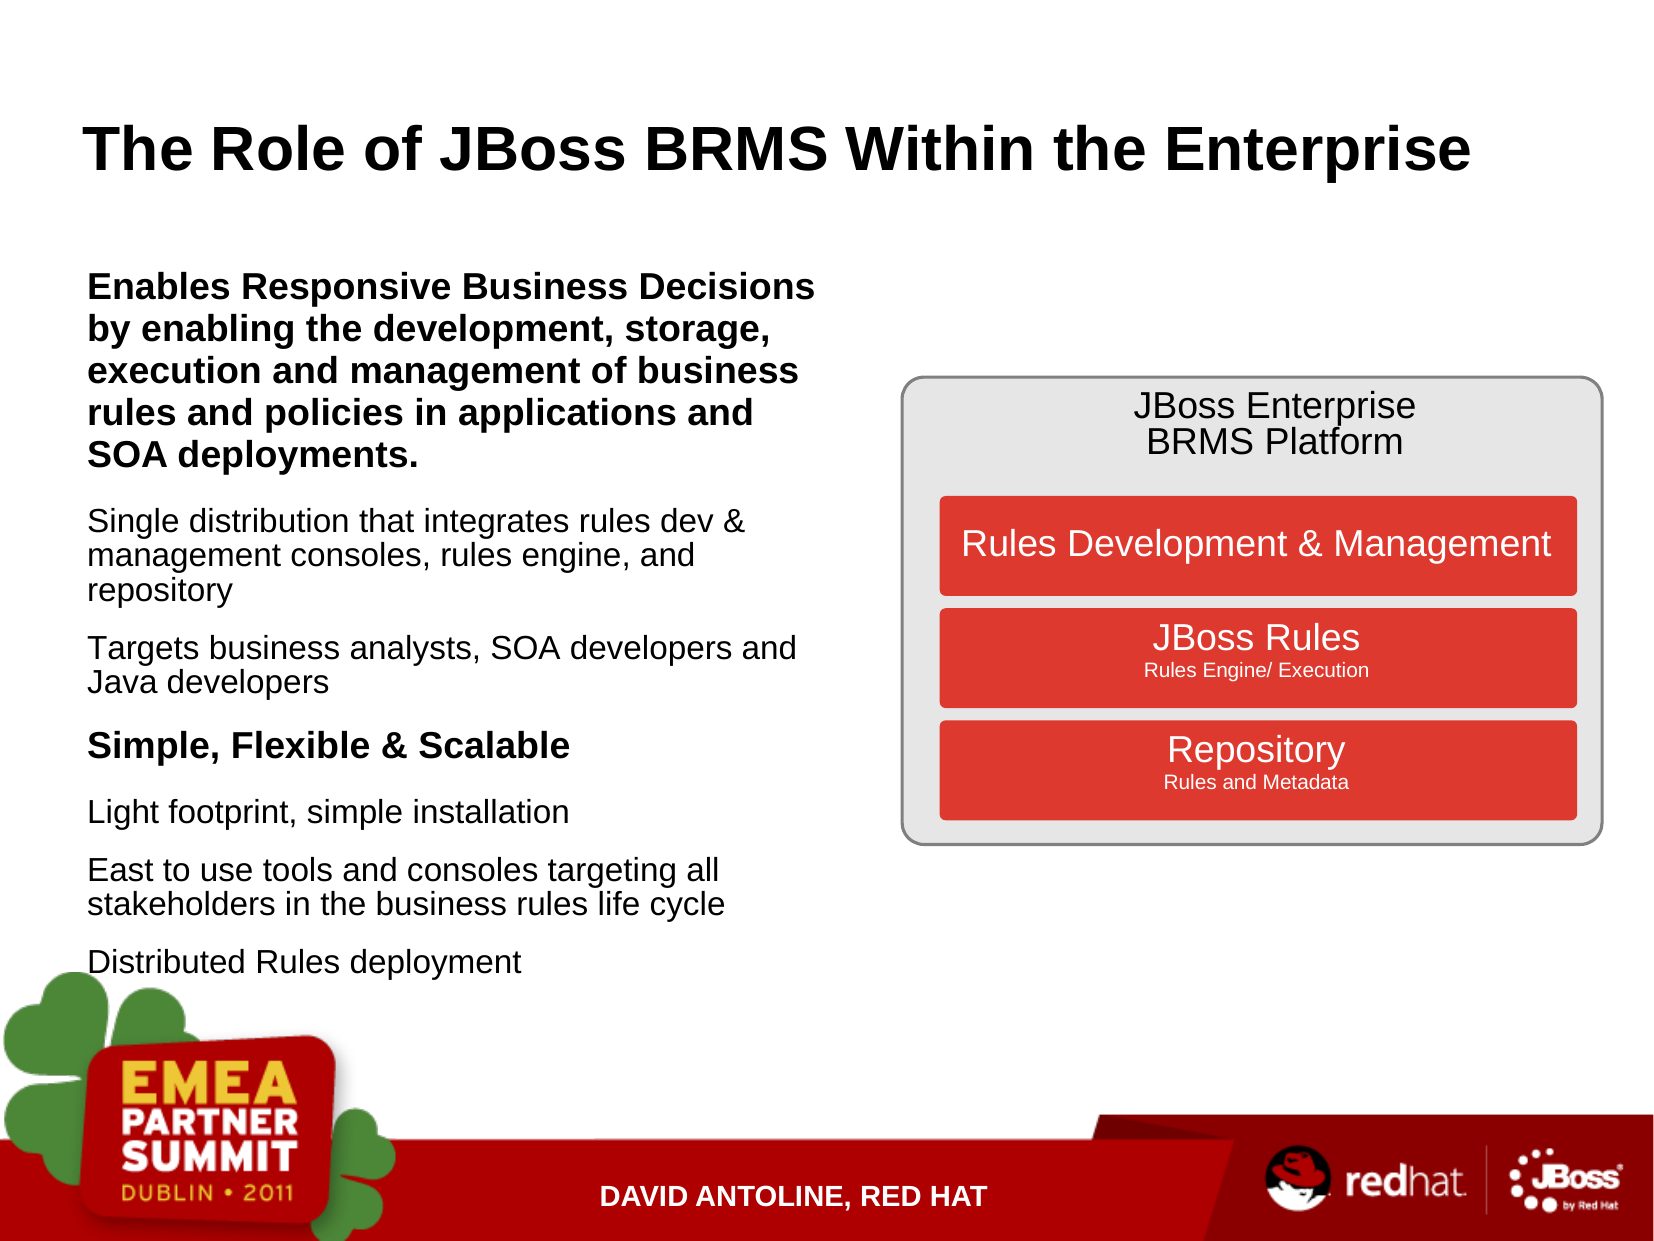

# The Role of JBoss BRMS Within the Enterprise
Enables Responsive Business Decisions by enabling the development, storage, execution and management of business rules and policies in applications and SOA deployments.
Single distribution that integrates rules dev & management consoles, rules engine, and repository
Targets business analysts, SOA developers and Java developers
Simple, Flexible & Scalable
Light footprint, simple installation
East to use tools and consoles targeting all stakeholders in the business rules life cycle
Distributed Rules deployment
JBoss Enterprise
BRMS Platform
Rules Development & Management
JBoss Rules
Rules Engine/ Execution
Repository
Rules and Metadata